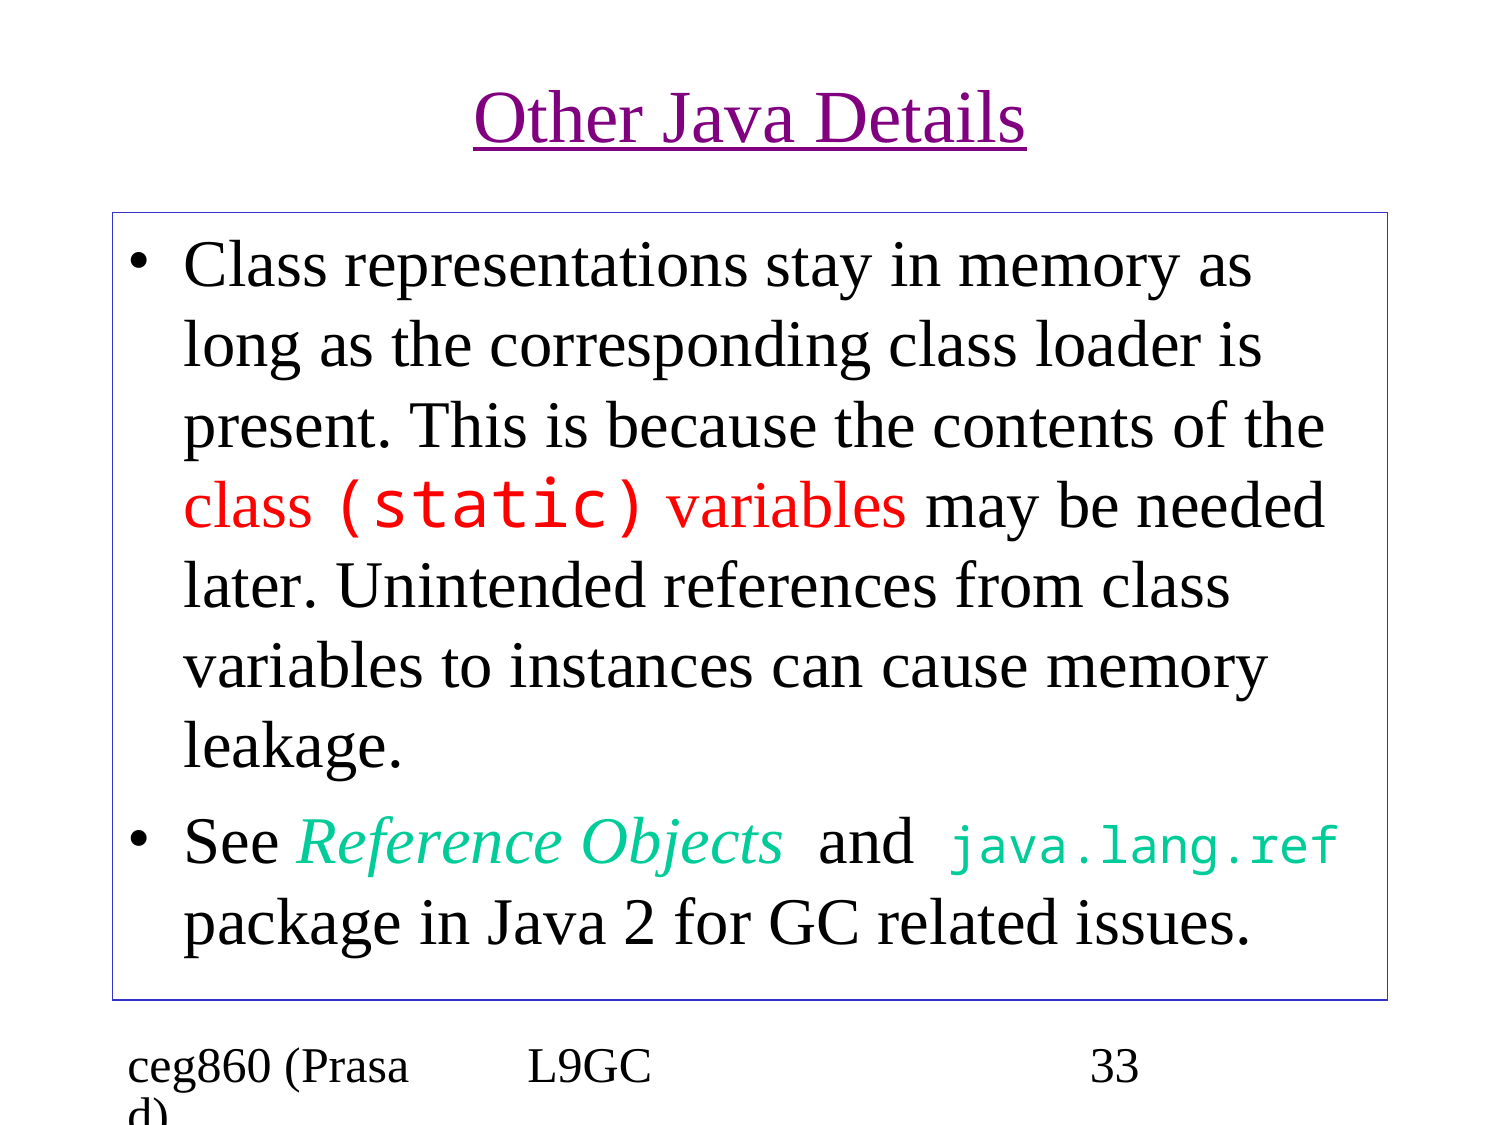

# Other Java Details
Class representations stay in memory as long as the corresponding class loader is present. This is because the contents of the class (static) variables may be needed later. Unintended references from class variables to instances can cause memory leakage.
See Reference Objects and java.lang.ref package in Java 2 for GC related issues.
ceg860 (Prasad)
L9GC
33